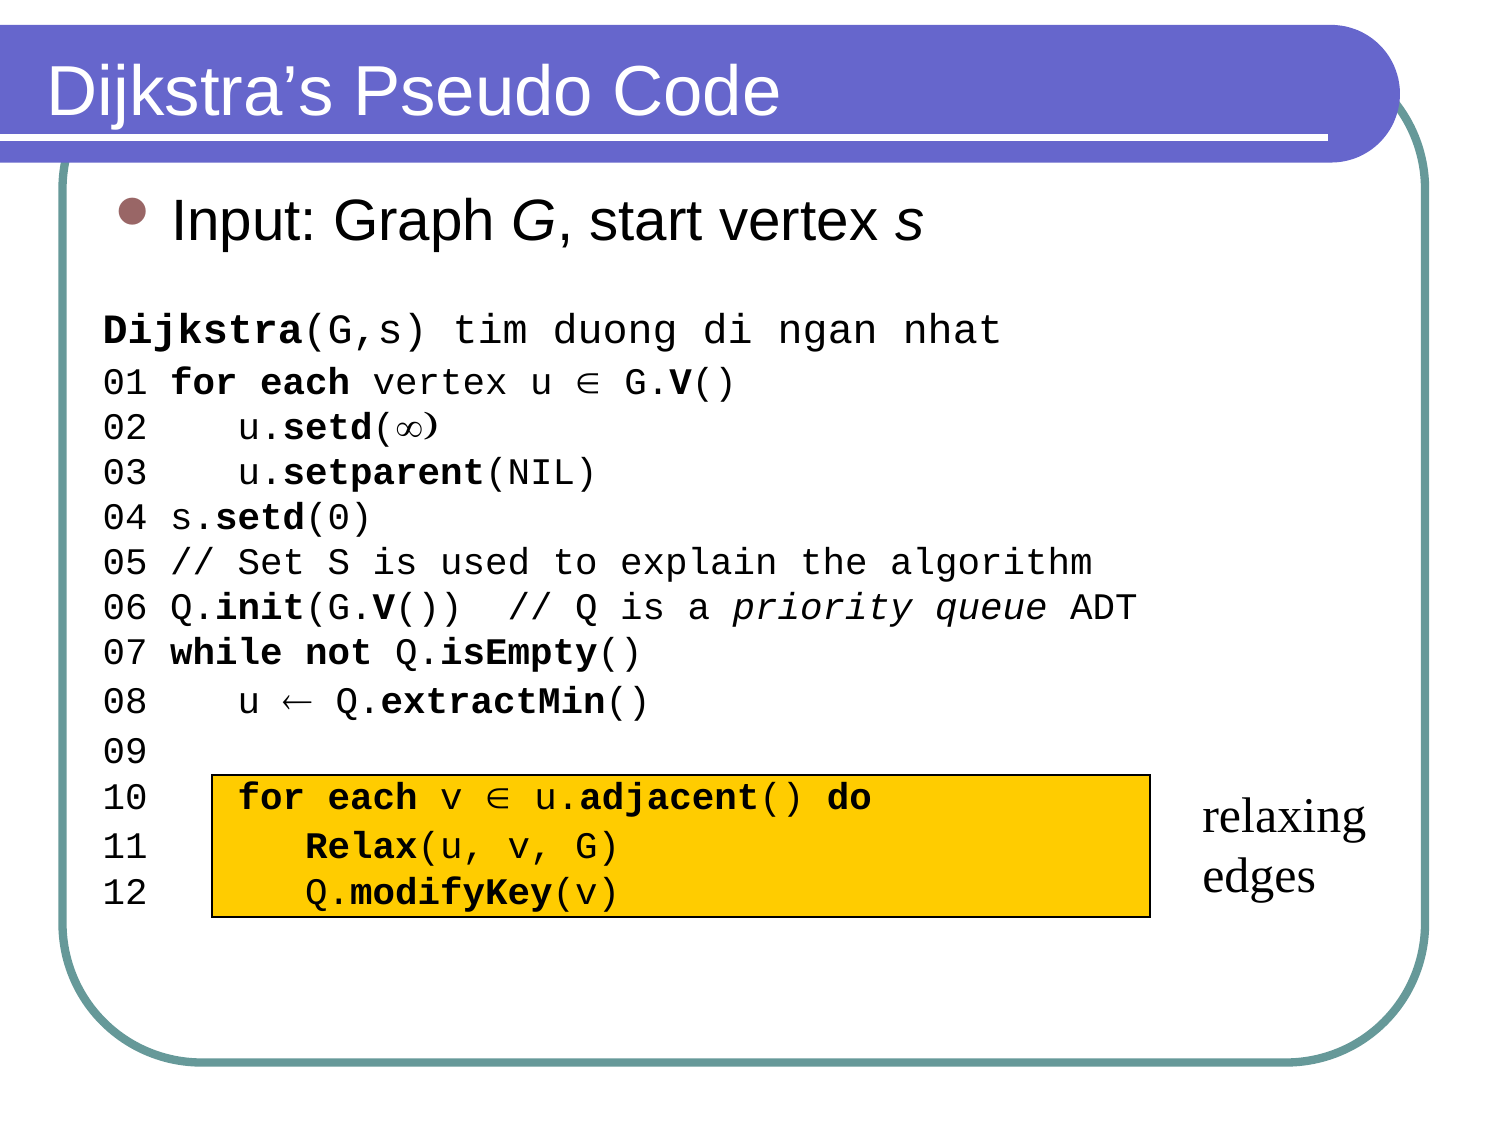

# Dijkstra’s Pseudo Code
Input: Graph G, start vertex s
Dijkstra(G,s) tim duong di ngan nhat
01 for each vertex u  G.V()
02 u.setd(
03 u.setparent(NIL)
04 s.setd(0)
05 // Set S is used to explain the algorithm
06 Q.init(G.V()) // Q is a priority queue ADT
07 while not Q.isEmpty()
08 u  Q.extractMin()
09 S S {u}
10 for each v  u.adjacent() do
11 Relax(u, v, G)
12 Q.modifyKey(v)
relaxing edges